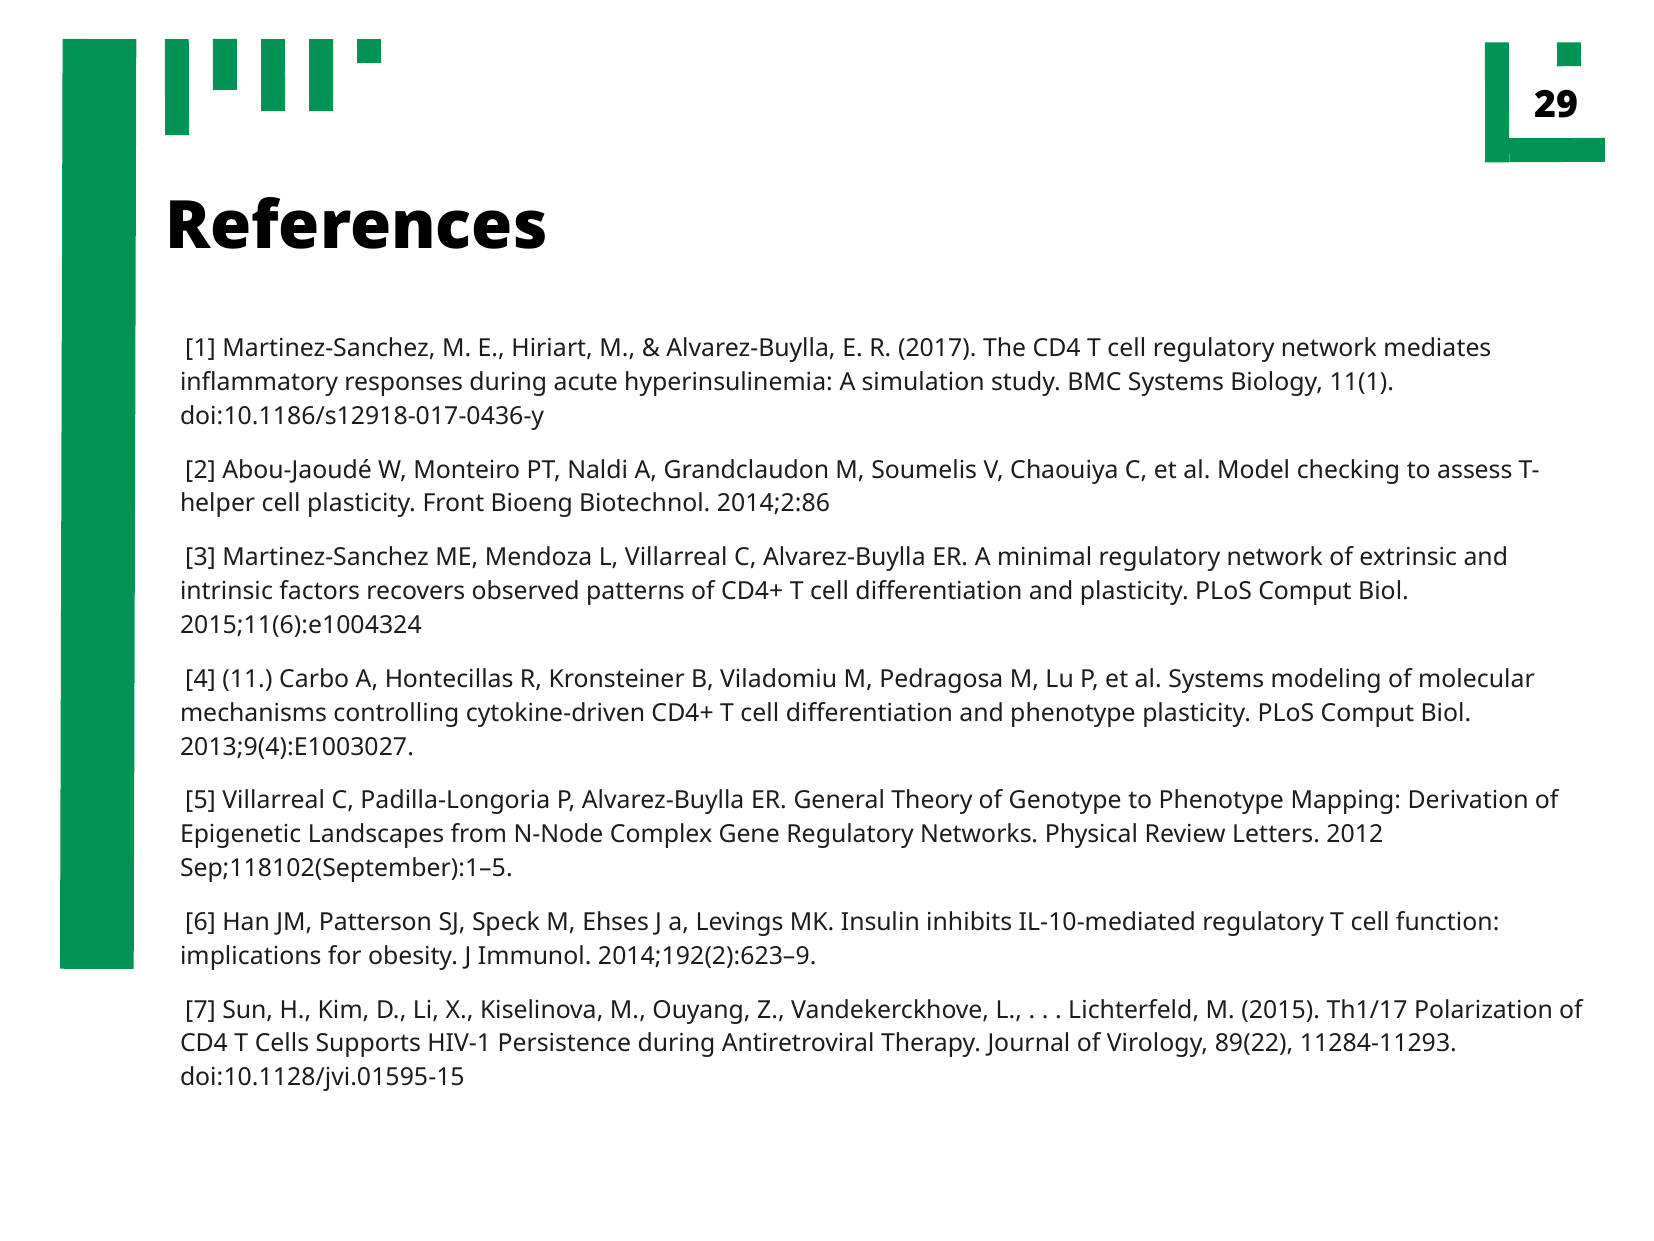

# References
[1] Martinez-Sanchez, M. E., Hiriart, M., & Alvarez-Buylla, E. R. (2017). The CD4 T cell regulatory network mediates inflammatory responses during acute hyperinsulinemia: A simulation study. BMC Systems Biology, 11(1). doi:10.1186/s12918-017-0436-y
[2] Abou-Jaoudé W, Monteiro PT, Naldi A, Grandclaudon M, Soumelis V, Chaouiya C, et al. Model checking to assess T-helper cell plasticity. Front Bioeng Biotechnol. 2014;2:86
[3] Martinez-Sanchez ME, Mendoza L, Villarreal C, Alvarez-Buylla ER. A minimal regulatory network of extrinsic and intrinsic factors recovers observed patterns of CD4+ T cell differentiation and plasticity. PLoS Comput Biol. 2015;11(6):e1004324
[4] (11.) Carbo A, Hontecillas R, Kronsteiner B, Viladomiu M, Pedragosa M, Lu P, et al. Systems modeling of molecular mechanisms controlling cytokine-driven CD4+ T cell differentiation and phenotype plasticity. PLoS Comput Biol. 2013;9(4):E1003027.
[5] Villarreal C, Padilla-Longoria P, Alvarez-Buylla ER. General Theory of Genotype to Phenotype Mapping: Derivation of Epigenetic Landscapes from N-Node Complex Gene Regulatory Networks. Physical Review Letters. 2012 Sep;118102(September):1–5.
[6] Han JM, Patterson SJ, Speck M, Ehses J a, Levings MK. Insulin inhibits IL-10-mediated regulatory T cell function: implications for obesity. J Immunol. 2014;192(2):623–9.
[7] Sun, H., Kim, D., Li, X., Kiselinova, M., Ouyang, Z., Vandekerckhove, L., . . . Lichterfeld, M. (2015). Th1/17 Polarization of CD4 T Cells Supports HIV-1 Persistence during Antiretroviral Therapy. Journal of Virology, 89(22), 11284-11293. doi:10.1128/jvi.01595-15